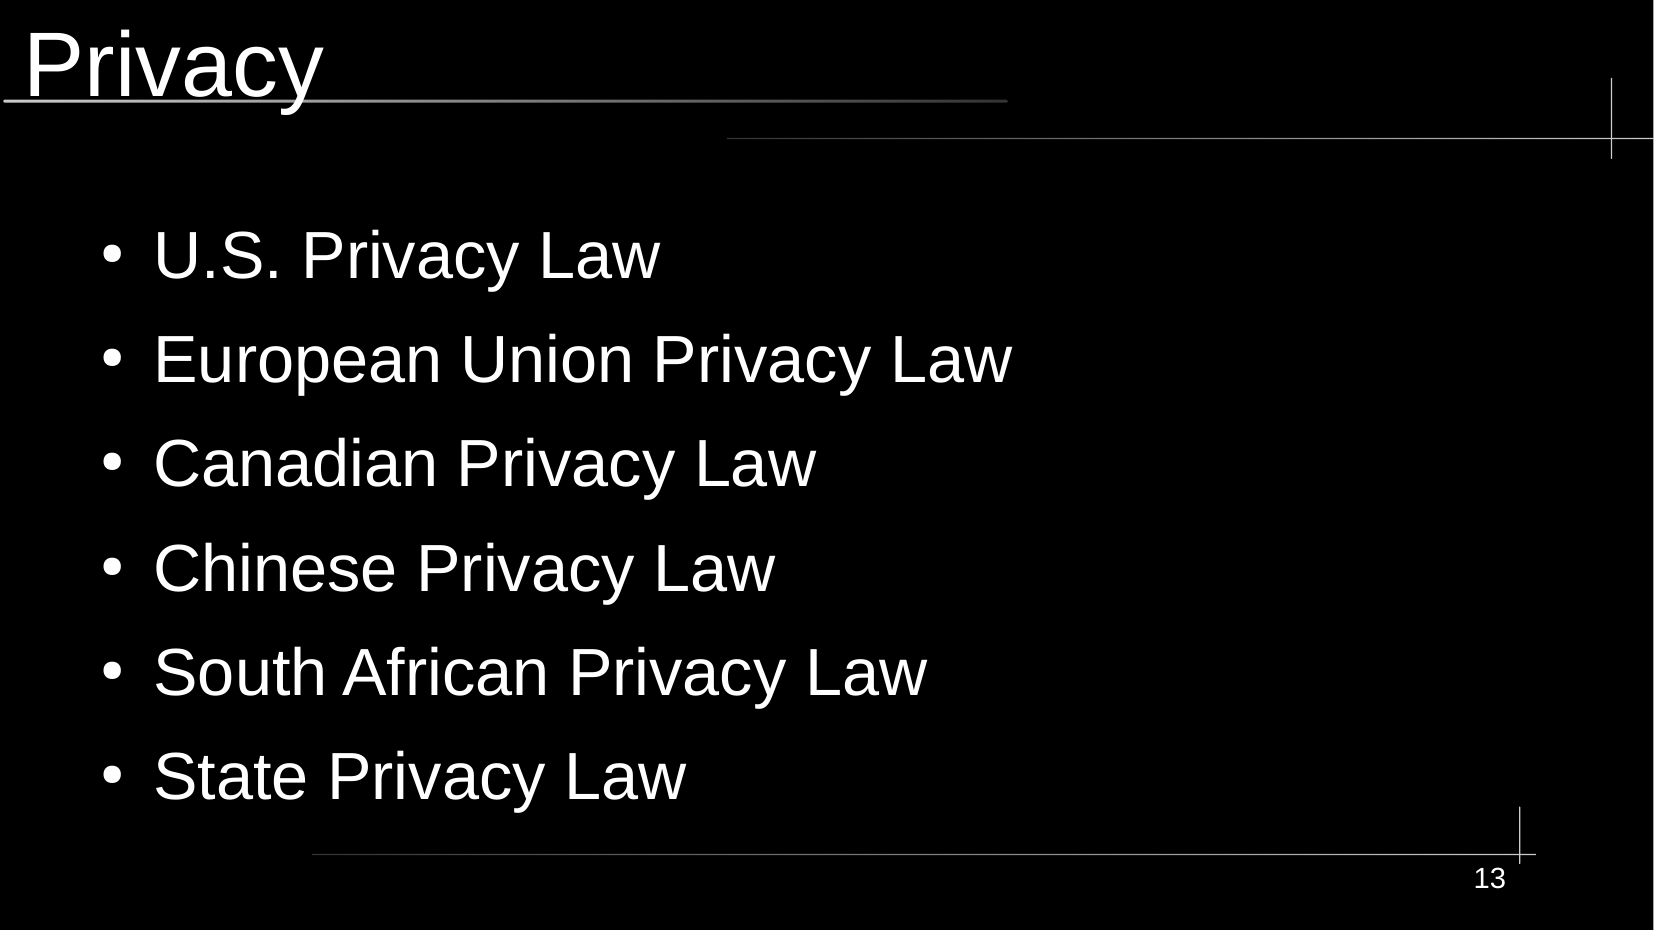

# Privacy
U.S. Privacy Law
European Union Privacy Law
Canadian Privacy Law
Chinese Privacy Law
South African Privacy Law
State Privacy Law
13